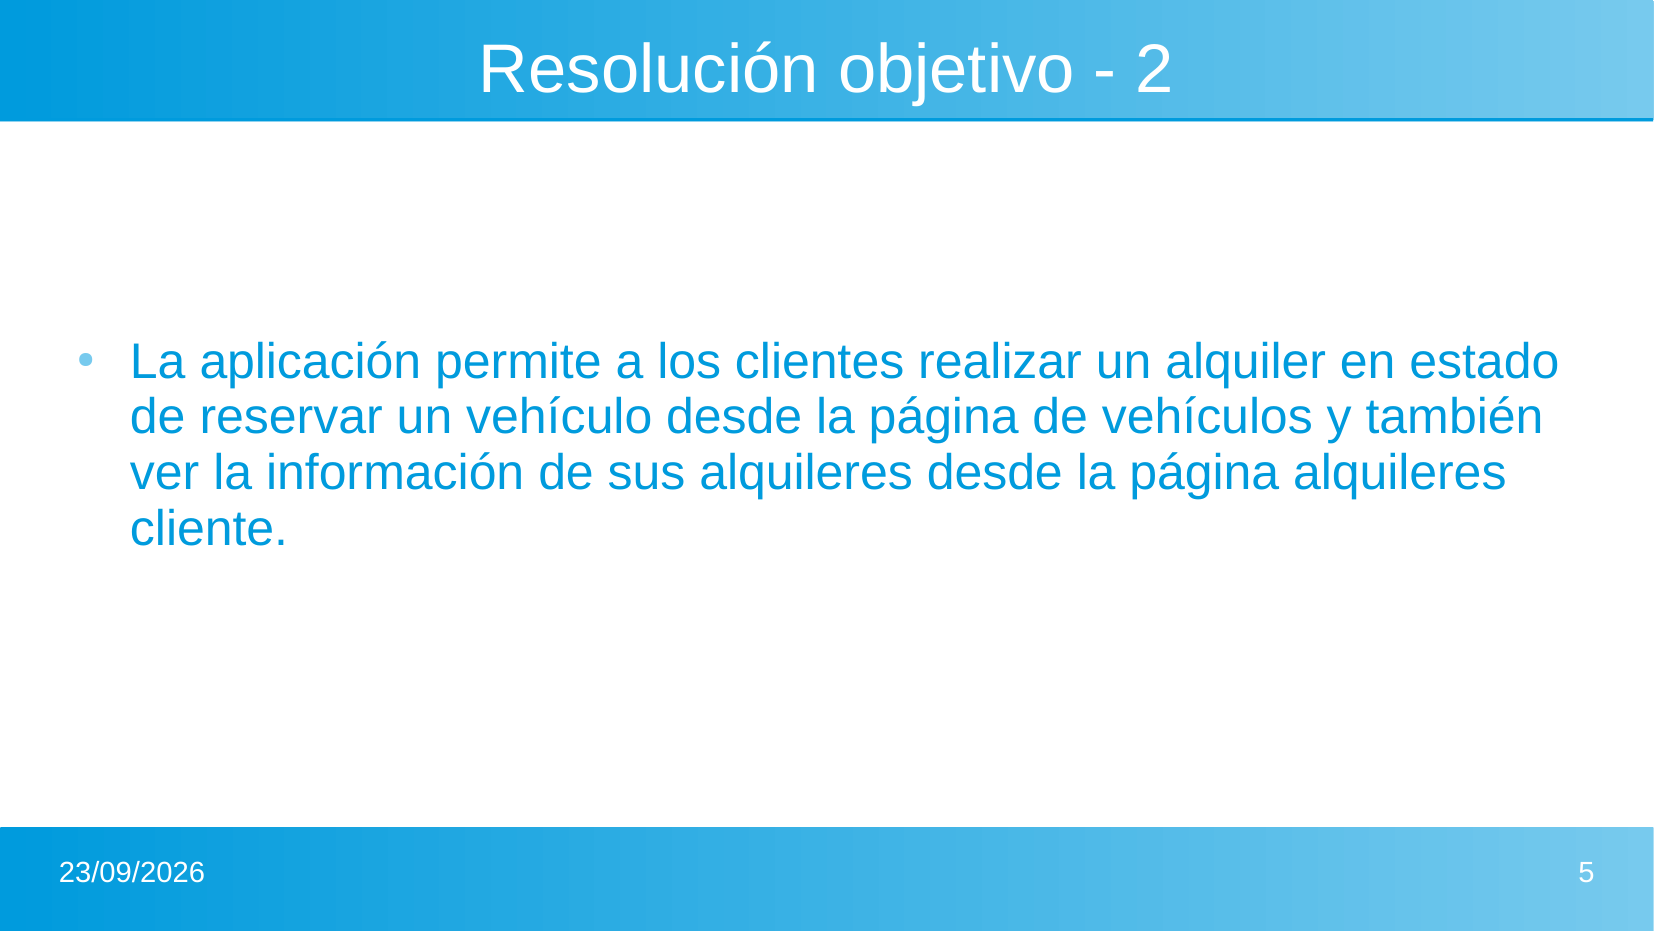

# Resolución objetivo - 2
La aplicación permite a los clientes realizar un alquiler en estado de reservar un vehículo desde la página de vehículos y también ver la información de sus alquileres desde la página alquileres cliente.
5